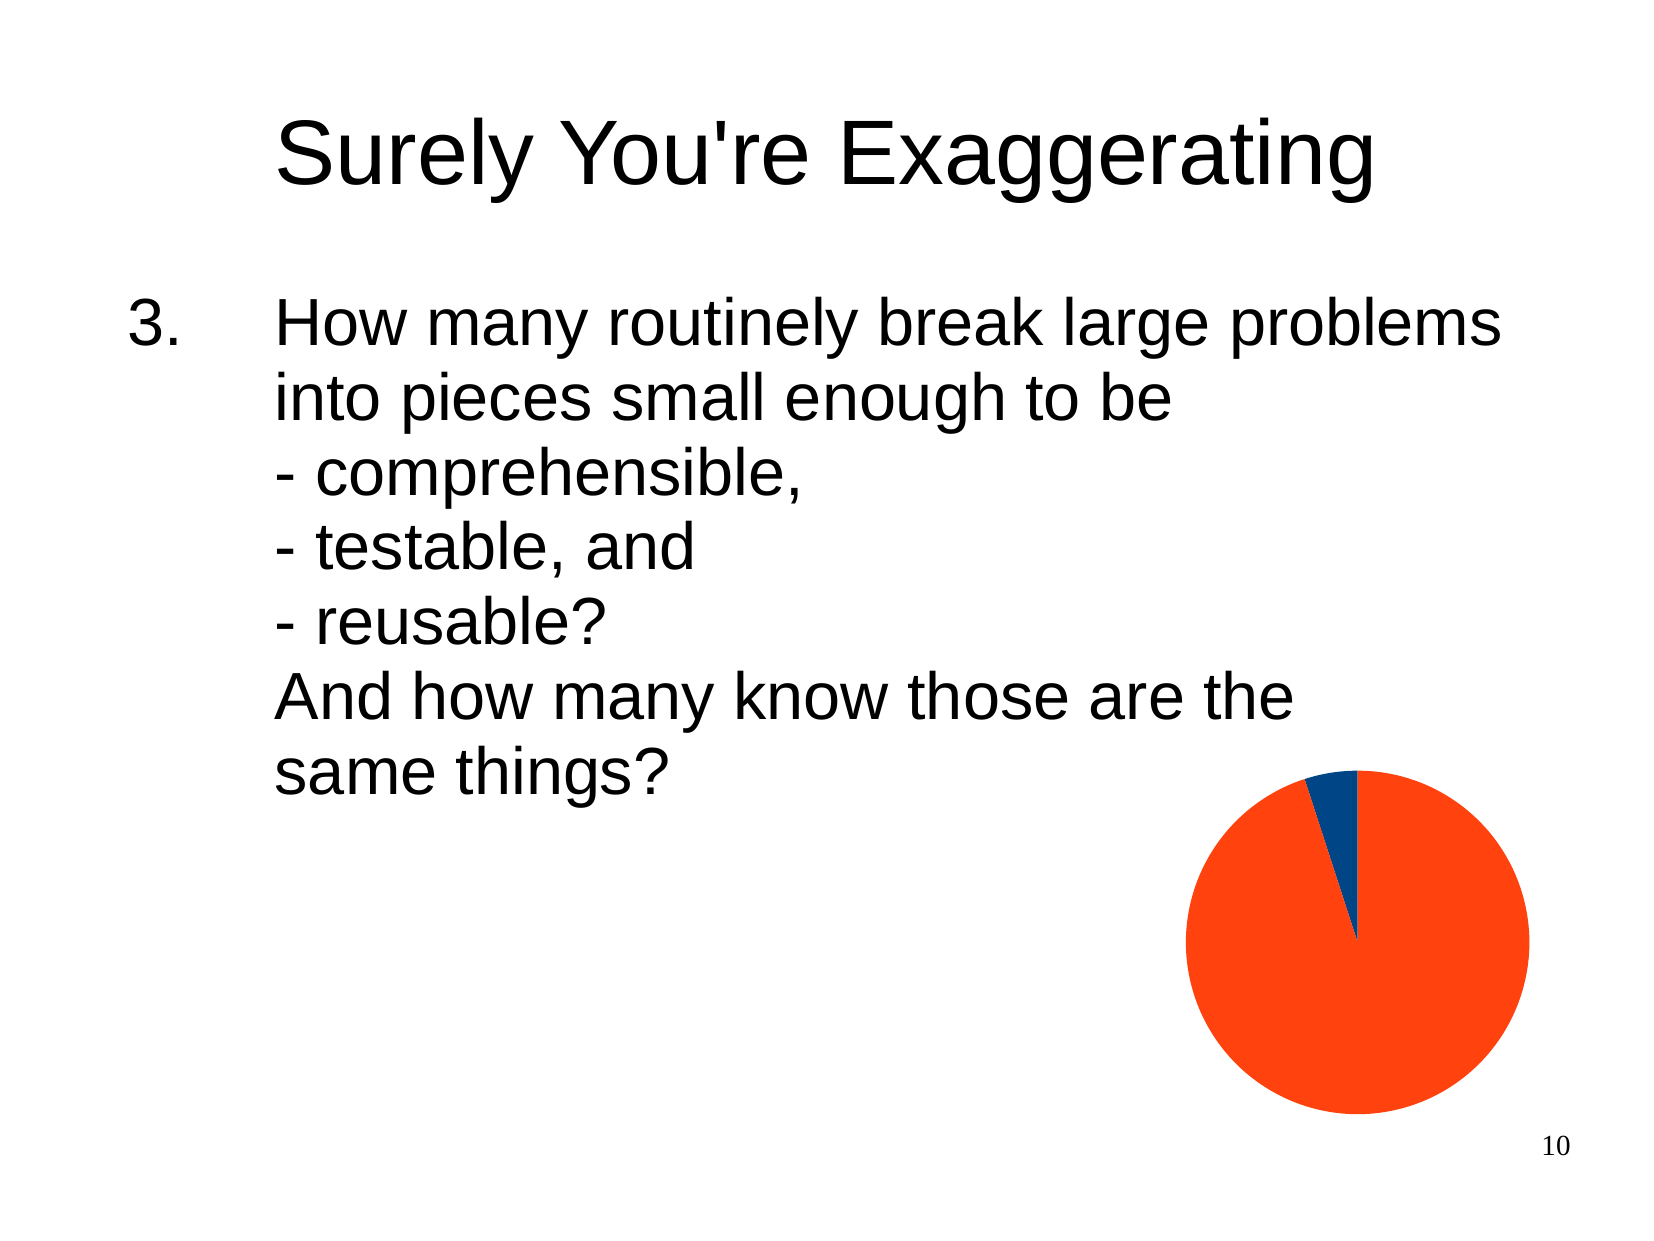

# Surely You're Exaggerating
3.		How many routinely break large problems
		into pieces small enough to be
		- comprehensible,
		- testable, and
		- reusable?
		And how many know those are the
		same things?
### Chart
| Category | Row 1 |
|---|---|
| 1 | 5.0 |
| 2 | 95.0 |10